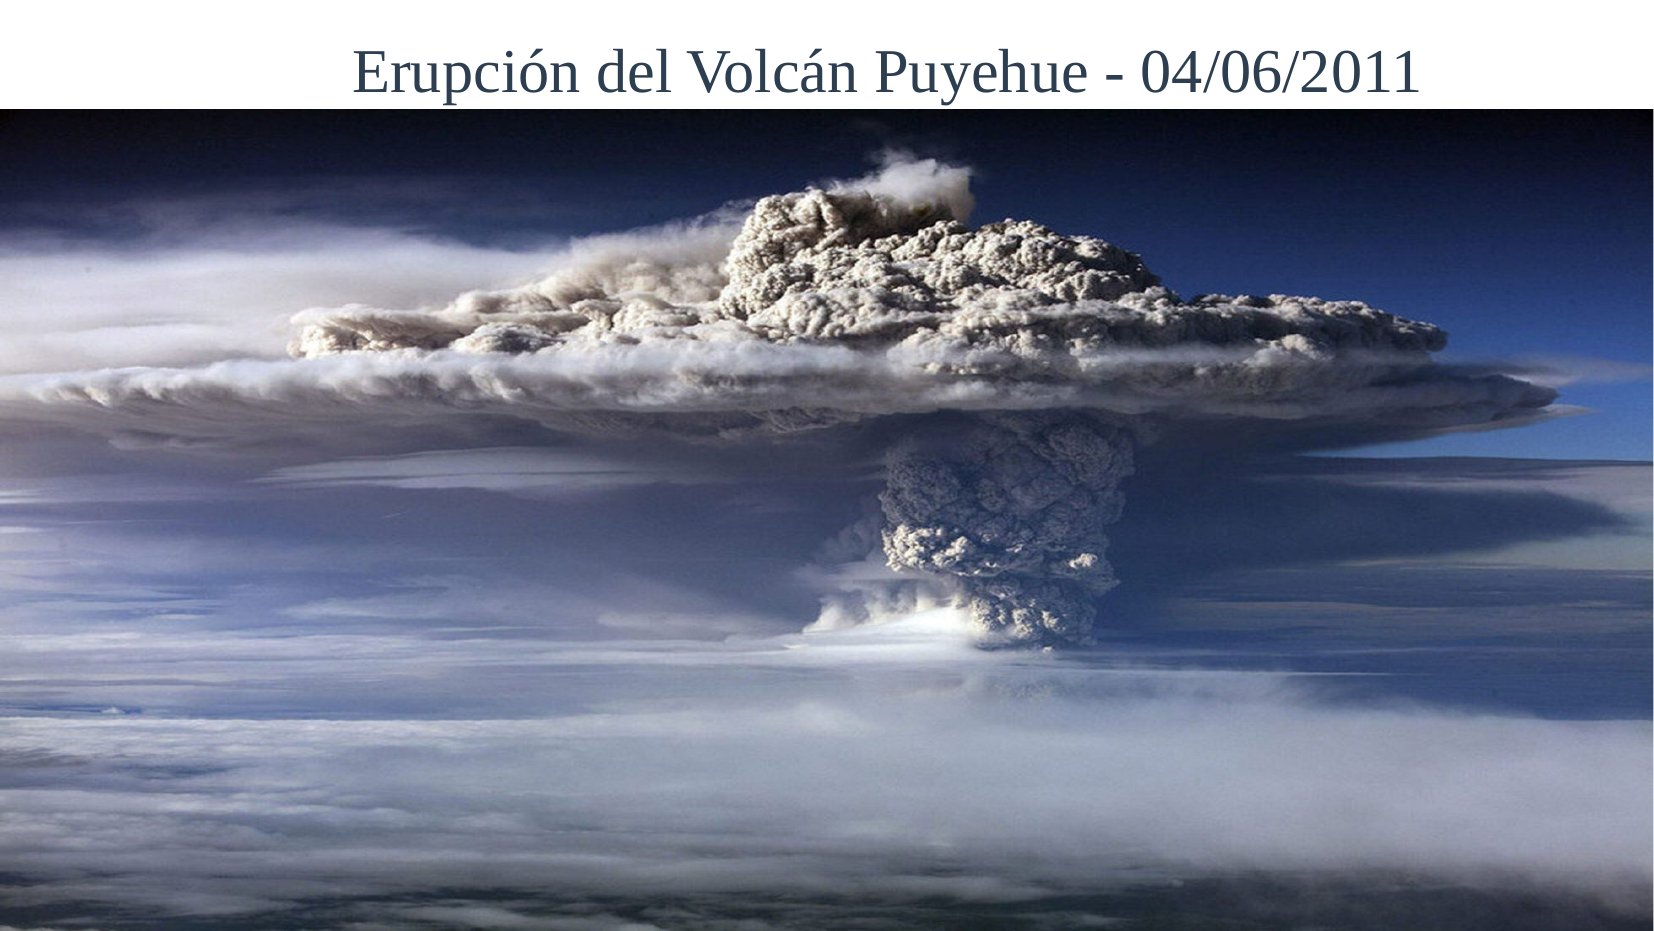

Erupción del Volcán Puyehue - 04/06/2011
3